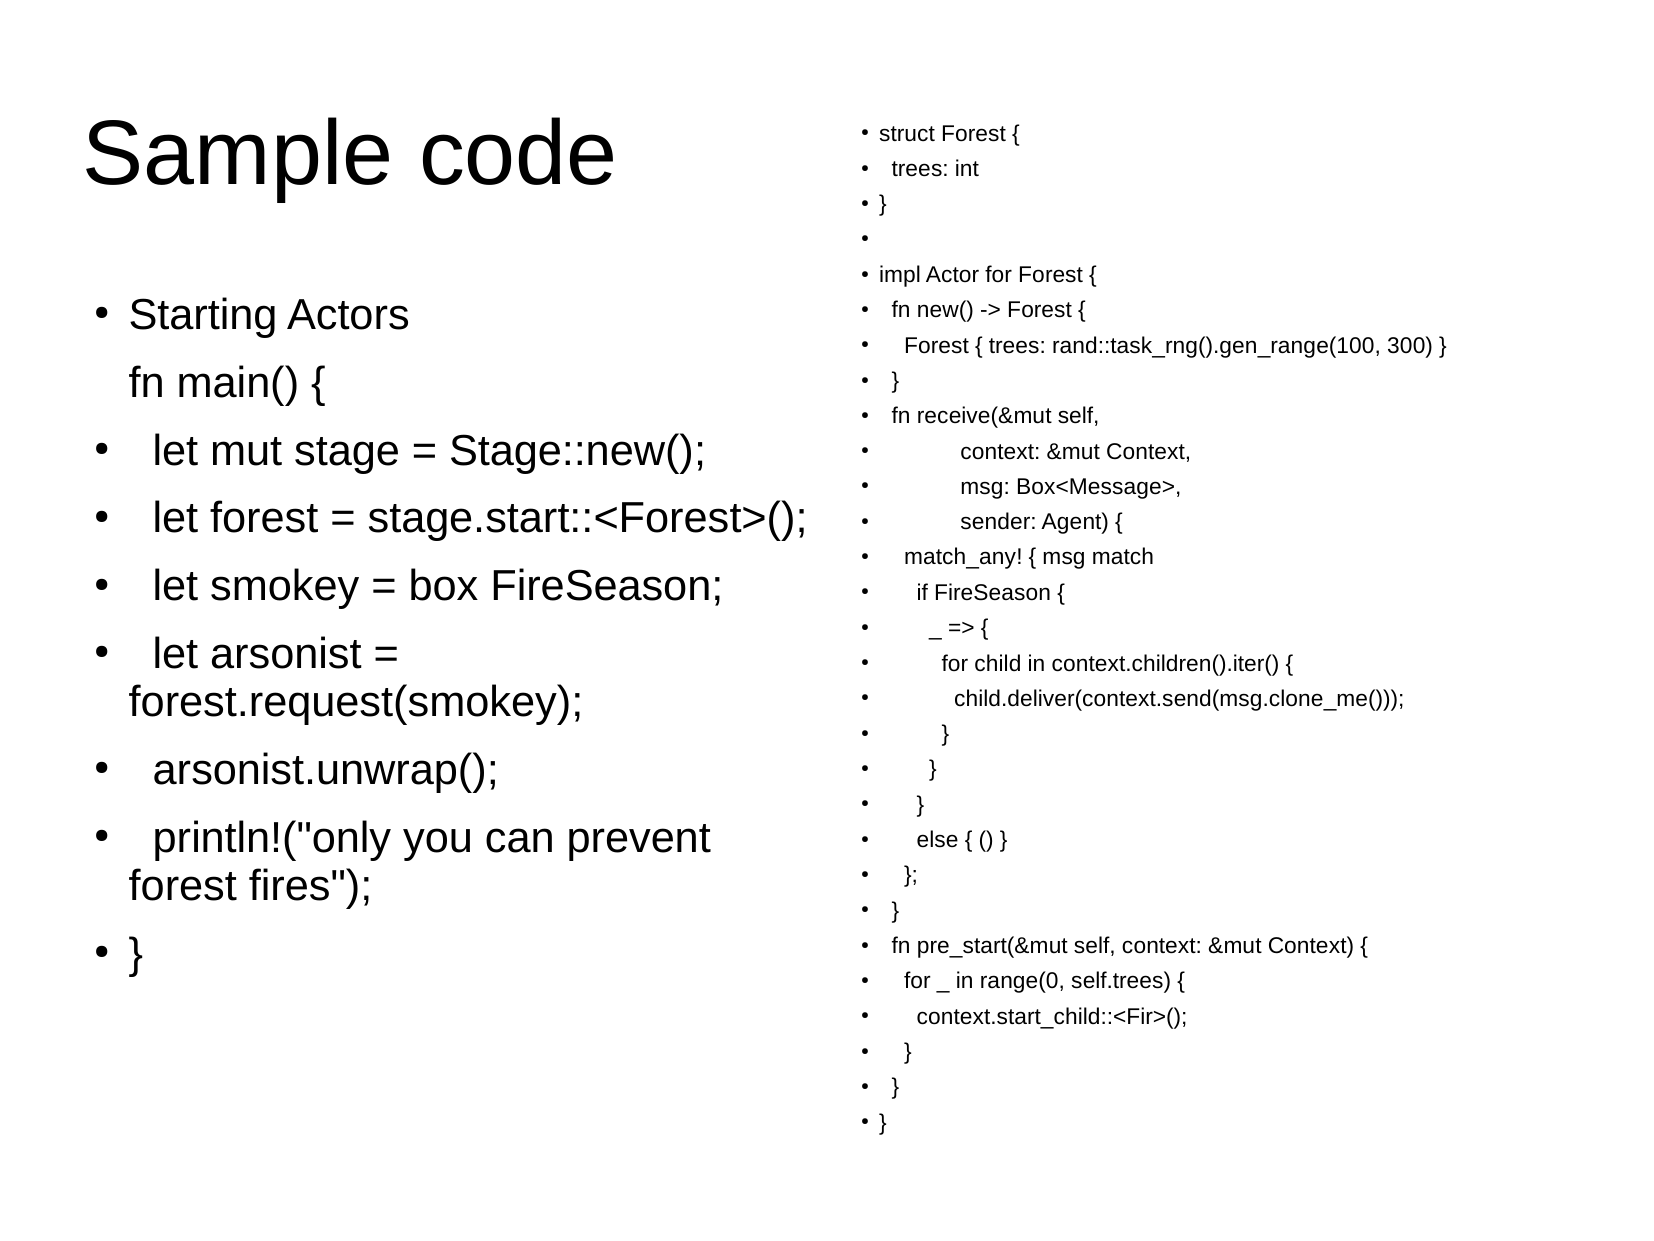

# Sample code
struct Forest {
 trees: int
}
impl Actor for Forest {
 fn new() -> Forest {
 Forest { trees: rand::task_rng().gen_range(100, 300) }
 }
 fn receive(&mut self,
 context: &mut Context,
 msg: Box<Message>,
 sender: Agent) {
 match_any! { msg match
 if FireSeason {
 _ => {
 for child in context.children().iter() {
 child.deliver(context.send(msg.clone_me()));
 }
 }
 }
 else { () }
 };
 }
 fn pre_start(&mut self, context: &mut Context) {
 for _ in range(0, self.trees) {
 context.start_child::<Fir>();
 }
 }
}
Starting Actors
fn main() {
 let mut stage = Stage::new();
 let forest = stage.start::<Forest>();
 let smokey = box FireSeason;
 let arsonist = forest.request(smokey);
 arsonist.unwrap();
 println!("only you can prevent forest fires");
}